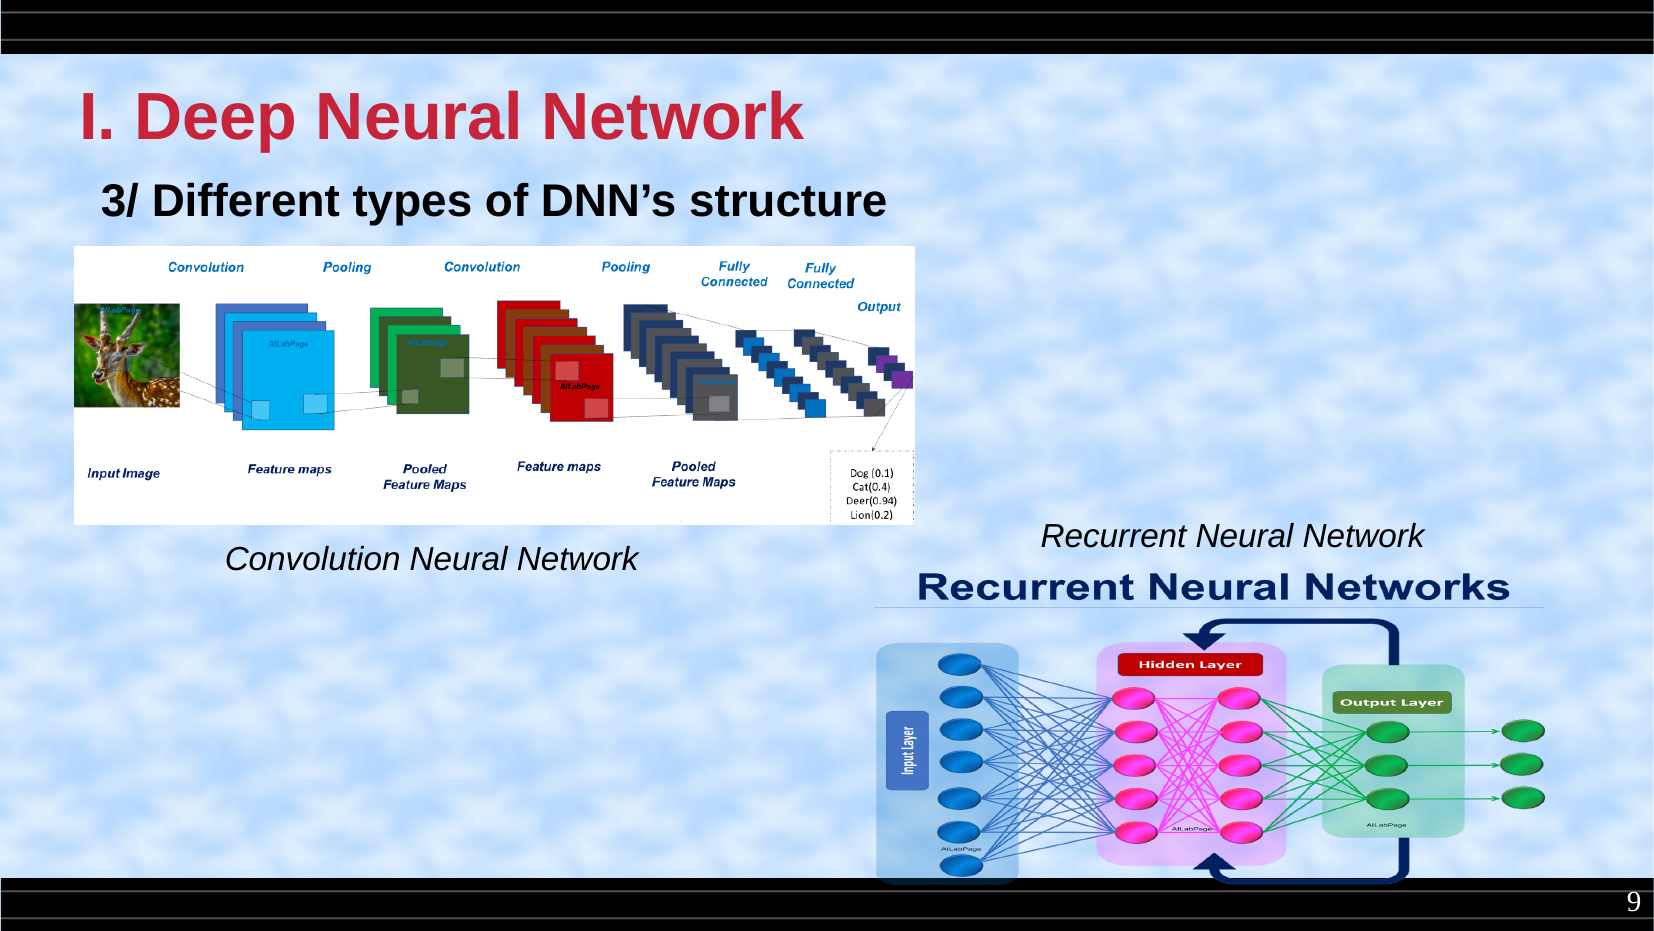

I. Deep Neural Network
# 3/ Different types of DNN’s structure
Recurrent Neural Network
Convolution Neural Network